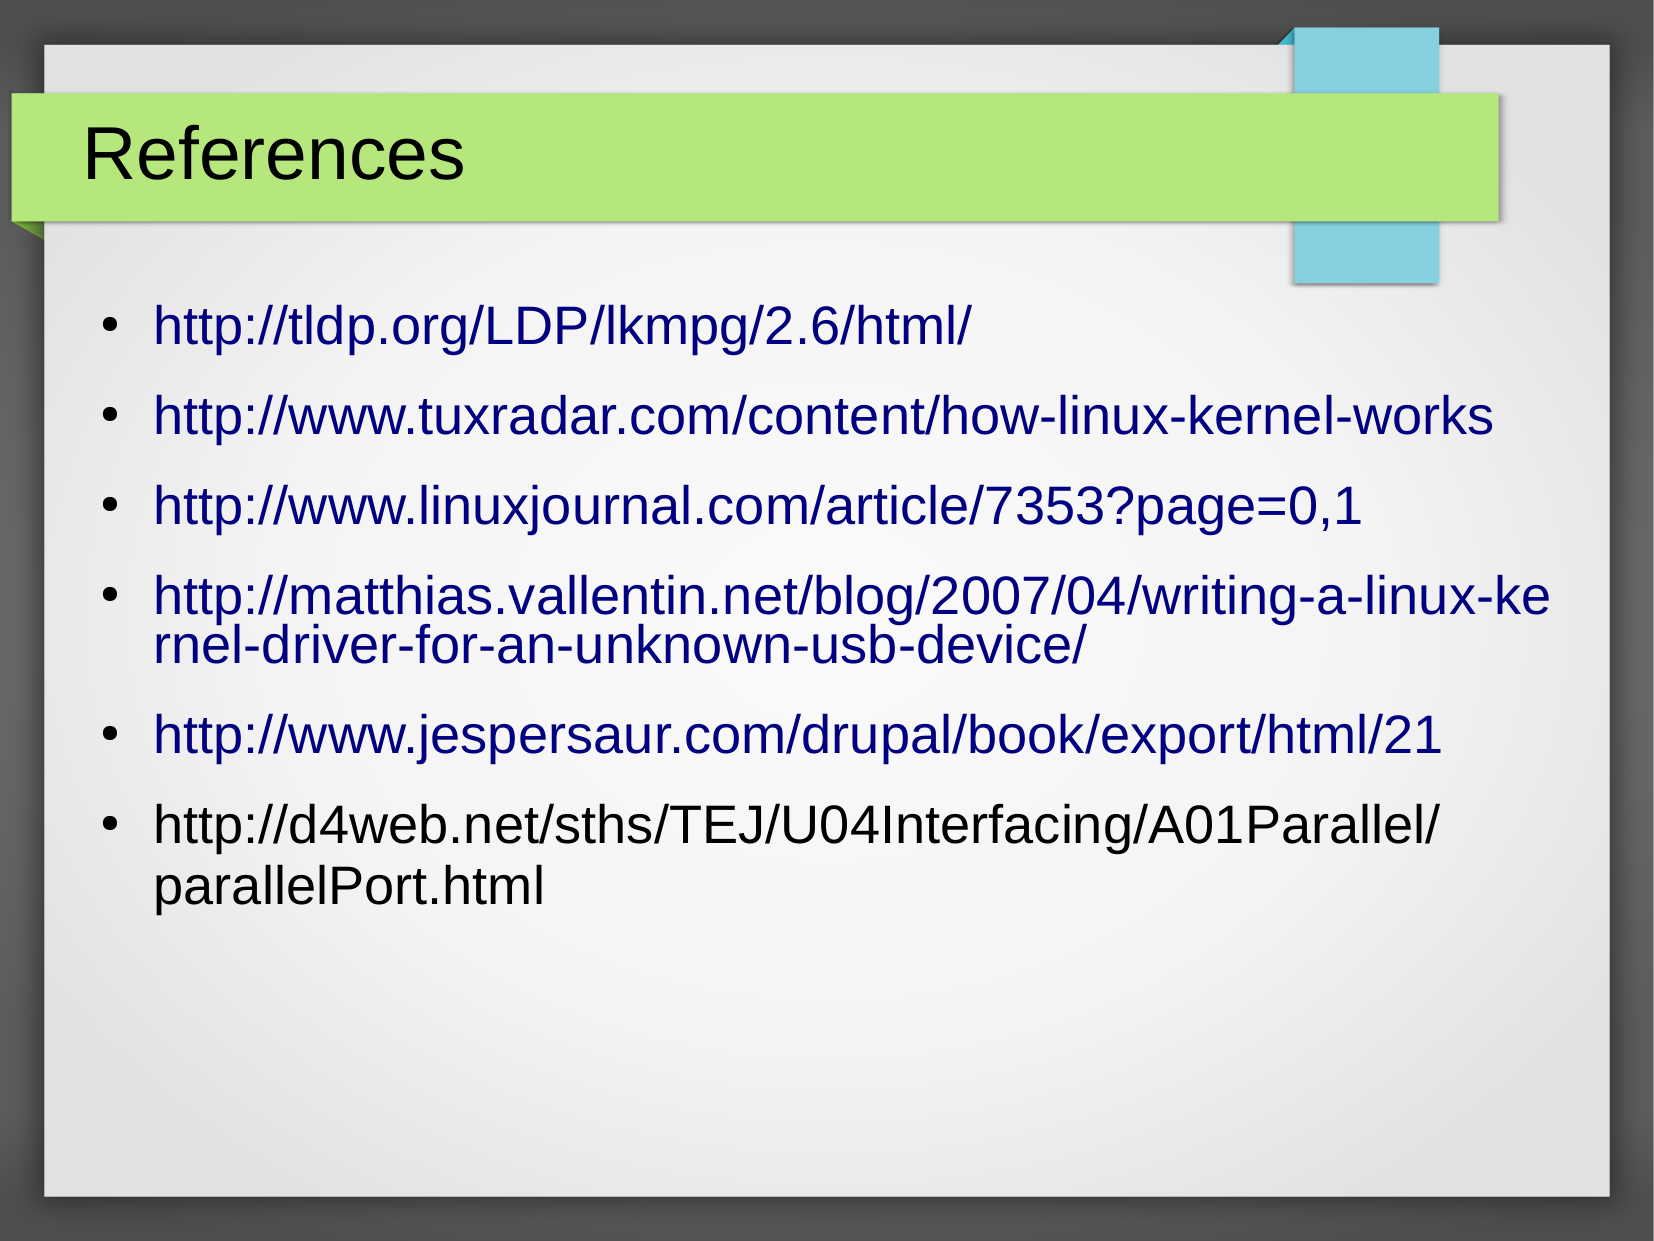

# References
http://tldp.org/LDP/lkmpg/2.6/html/
http://www.tuxradar.com/content/how-linux-kernel-works
http://www.linuxjournal.com/article/7353?page=0,1
http://matthias.vallentin.net/blog/2007/04/writing-a-linux-kernel-driver-for-an-unknown-usb-device/
http://www.jespersaur.com/drupal/book/export/html/21
http://d4web.net/sths/TEJ/U04Interfacing/A01Parallel/parallelPort.html